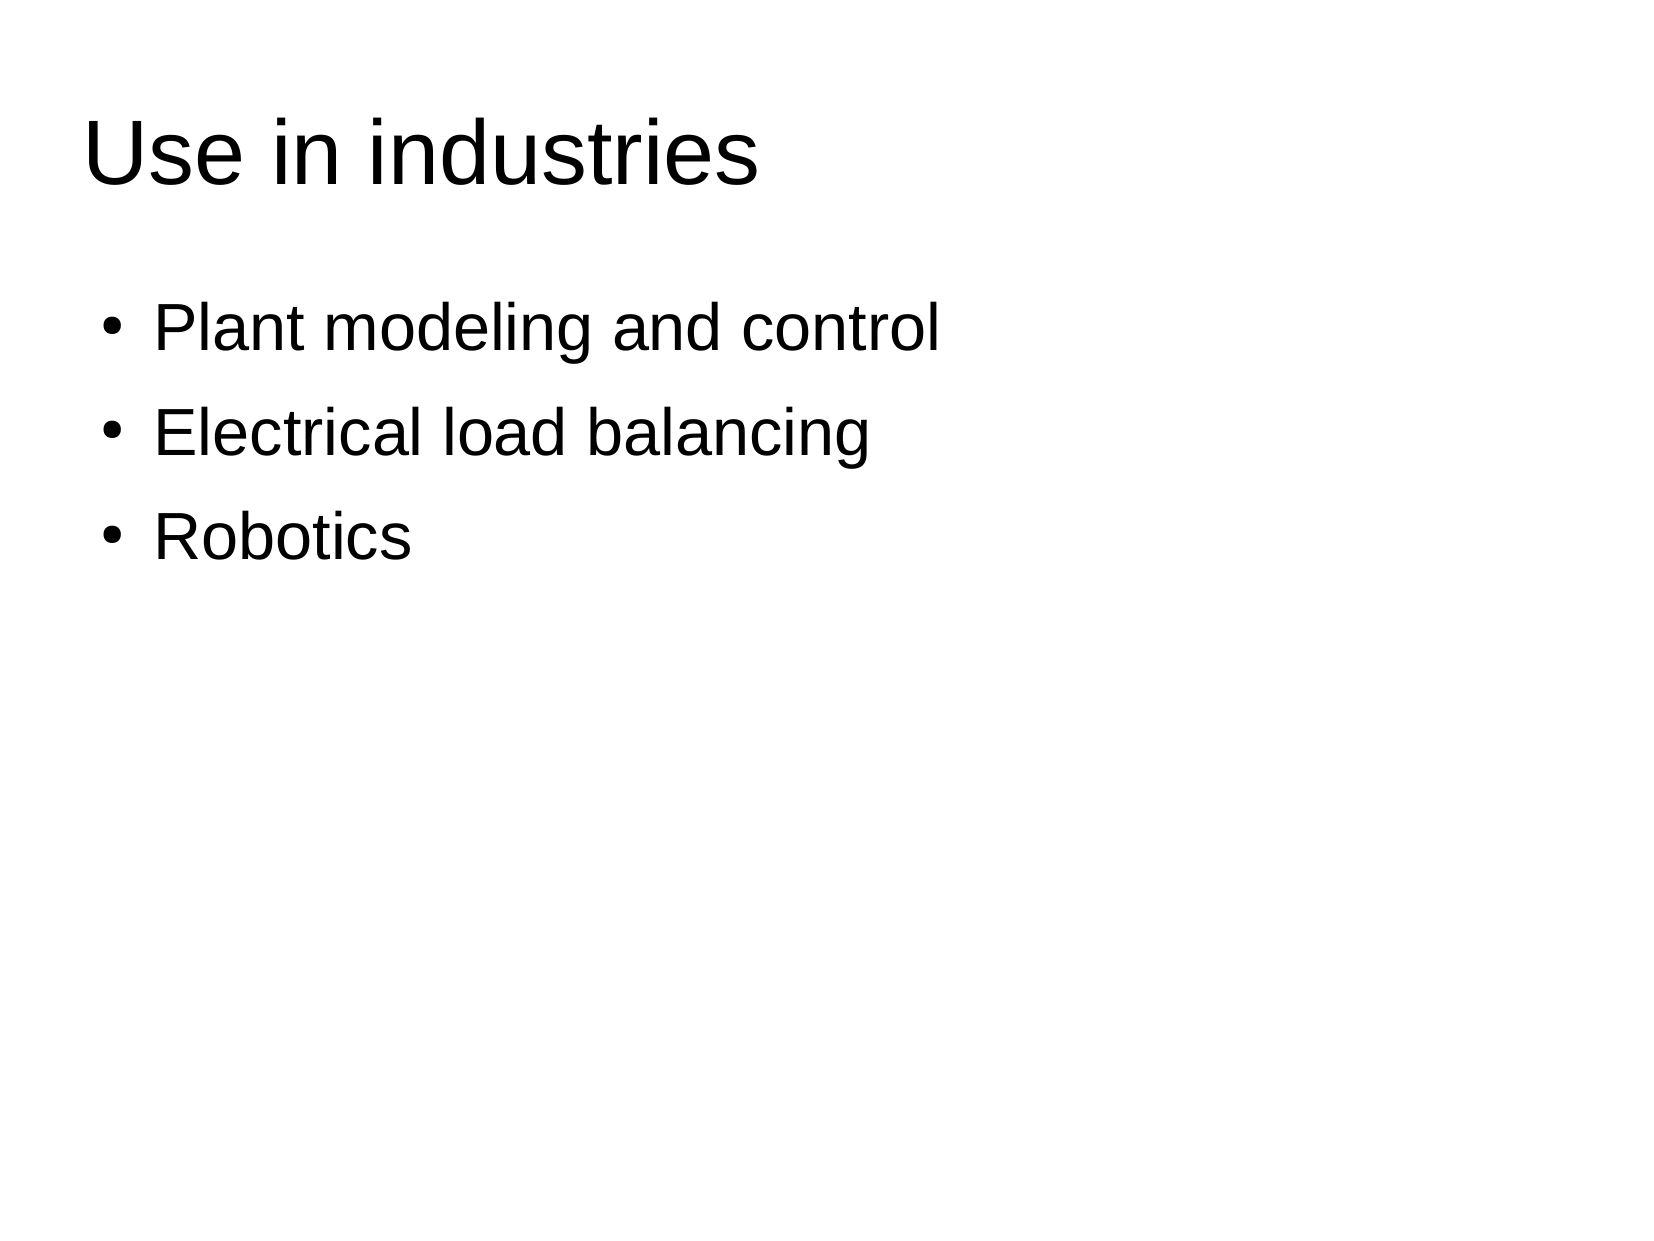

# Use in industries
Plant modeling and control
Electrical load balancing
Robotics